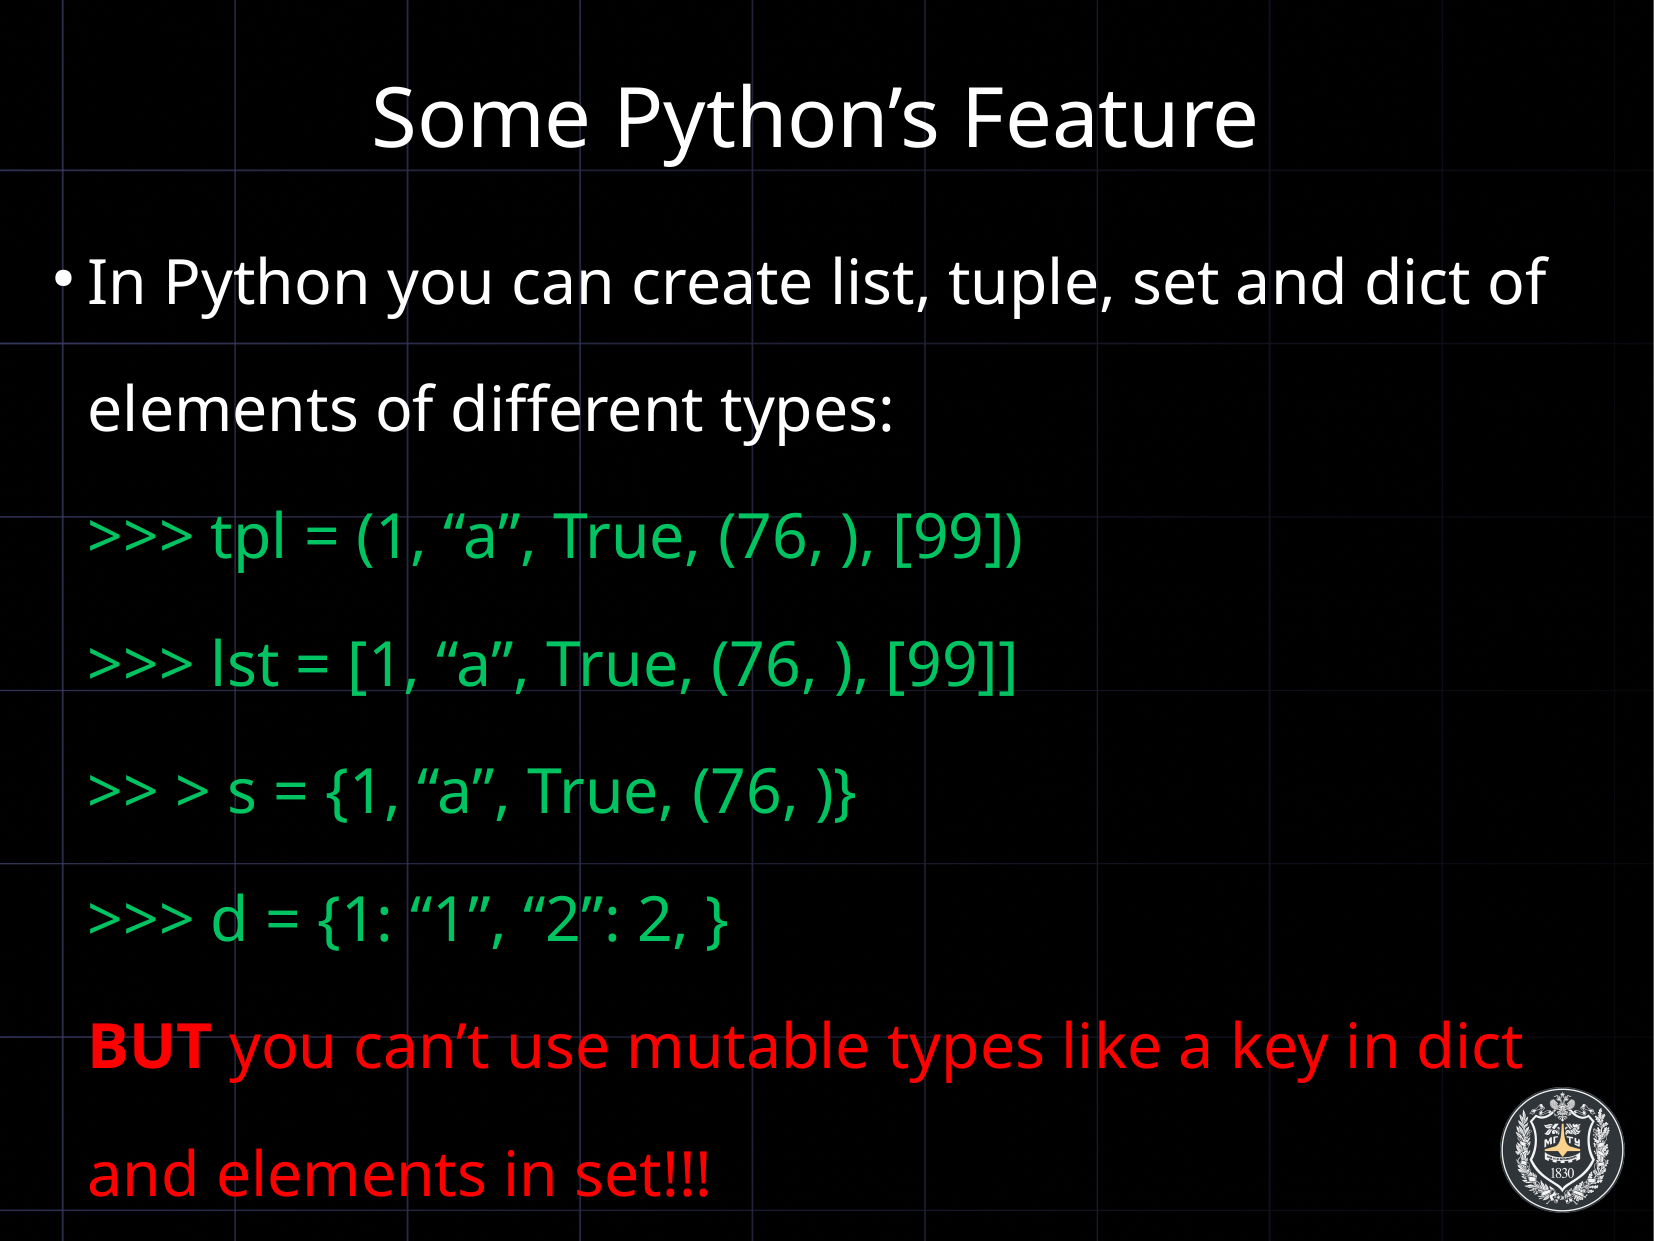

# Some Python’s Feature
In Python you can create list, tuple, set and dict of elements of different types:
>>> tpl = (1, “a”, True, (76, ), [99])
>>> lst = [1, “a”, True, (76, ), [99]]
>> > s = {1, “a”, True, (76, )}
>>> d = {1: “1”, “2”: 2, }
BUT you can’t use mutable types like a key in dict and elements in set!!!